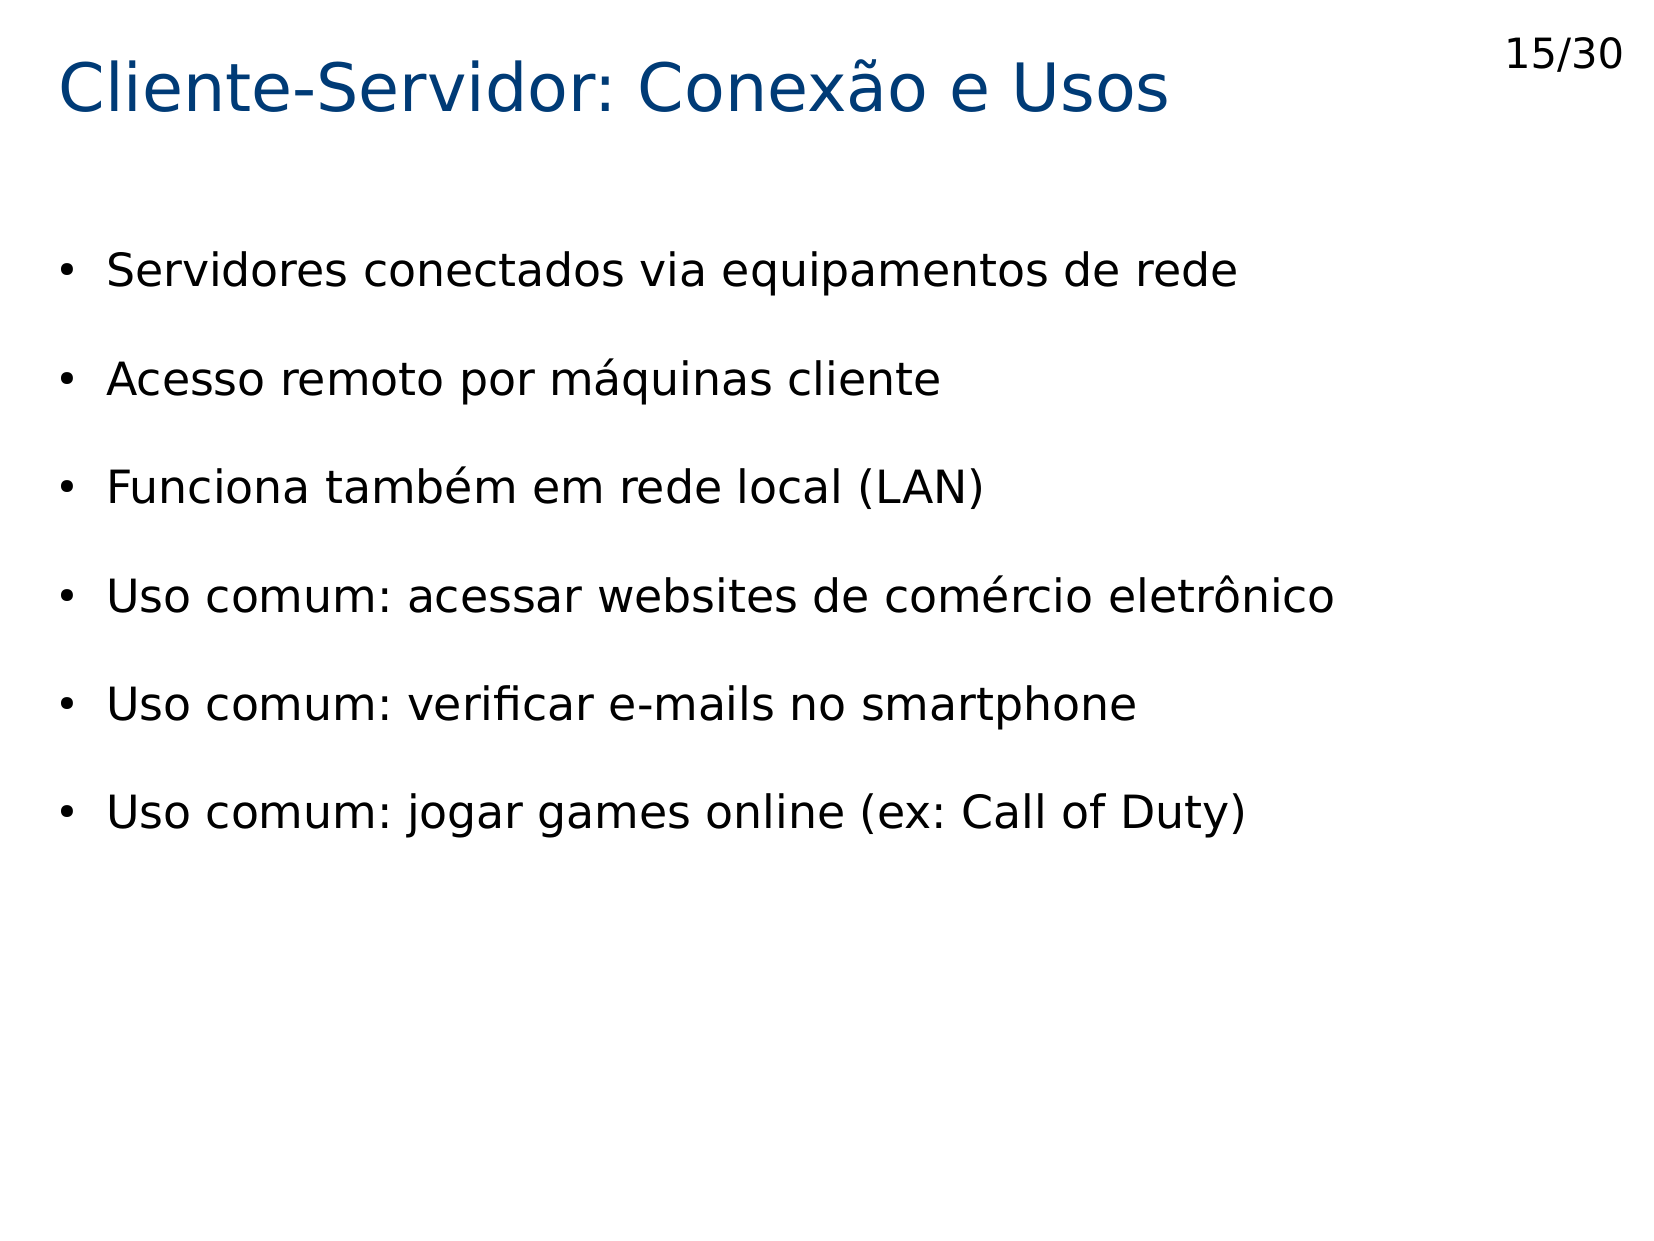

# Cliente-Servidor: Conexão e Usos
15
Servidores conectados via equipamentos de rede
Acesso remoto por máquinas cliente
Funciona também em rede local (LAN)
Uso comum: acessar websites de comércio eletrônico
Uso comum: verificar e-mails no smartphone
Uso comum: jogar games online (ex: Call of Duty)